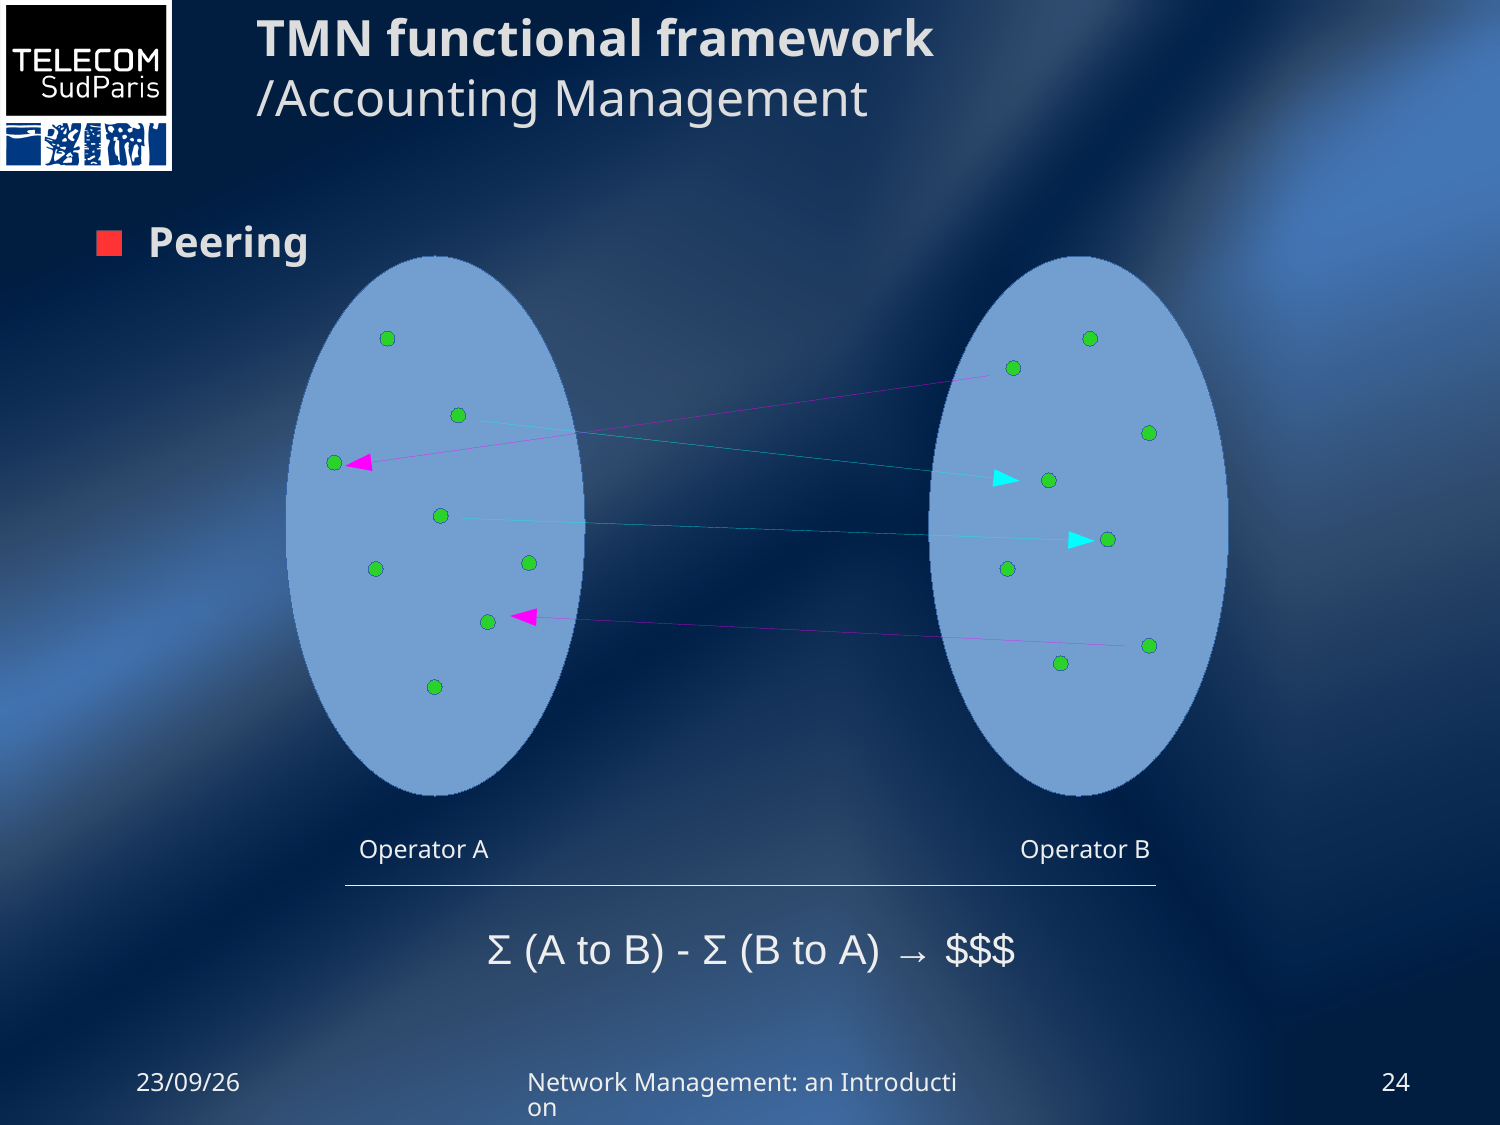

# TMN functional framework /Accounting Management
Peering
Operator A
Operator B
Σ (A to B) - Σ (B to A) → $$$
Network Management: an Introduction
24